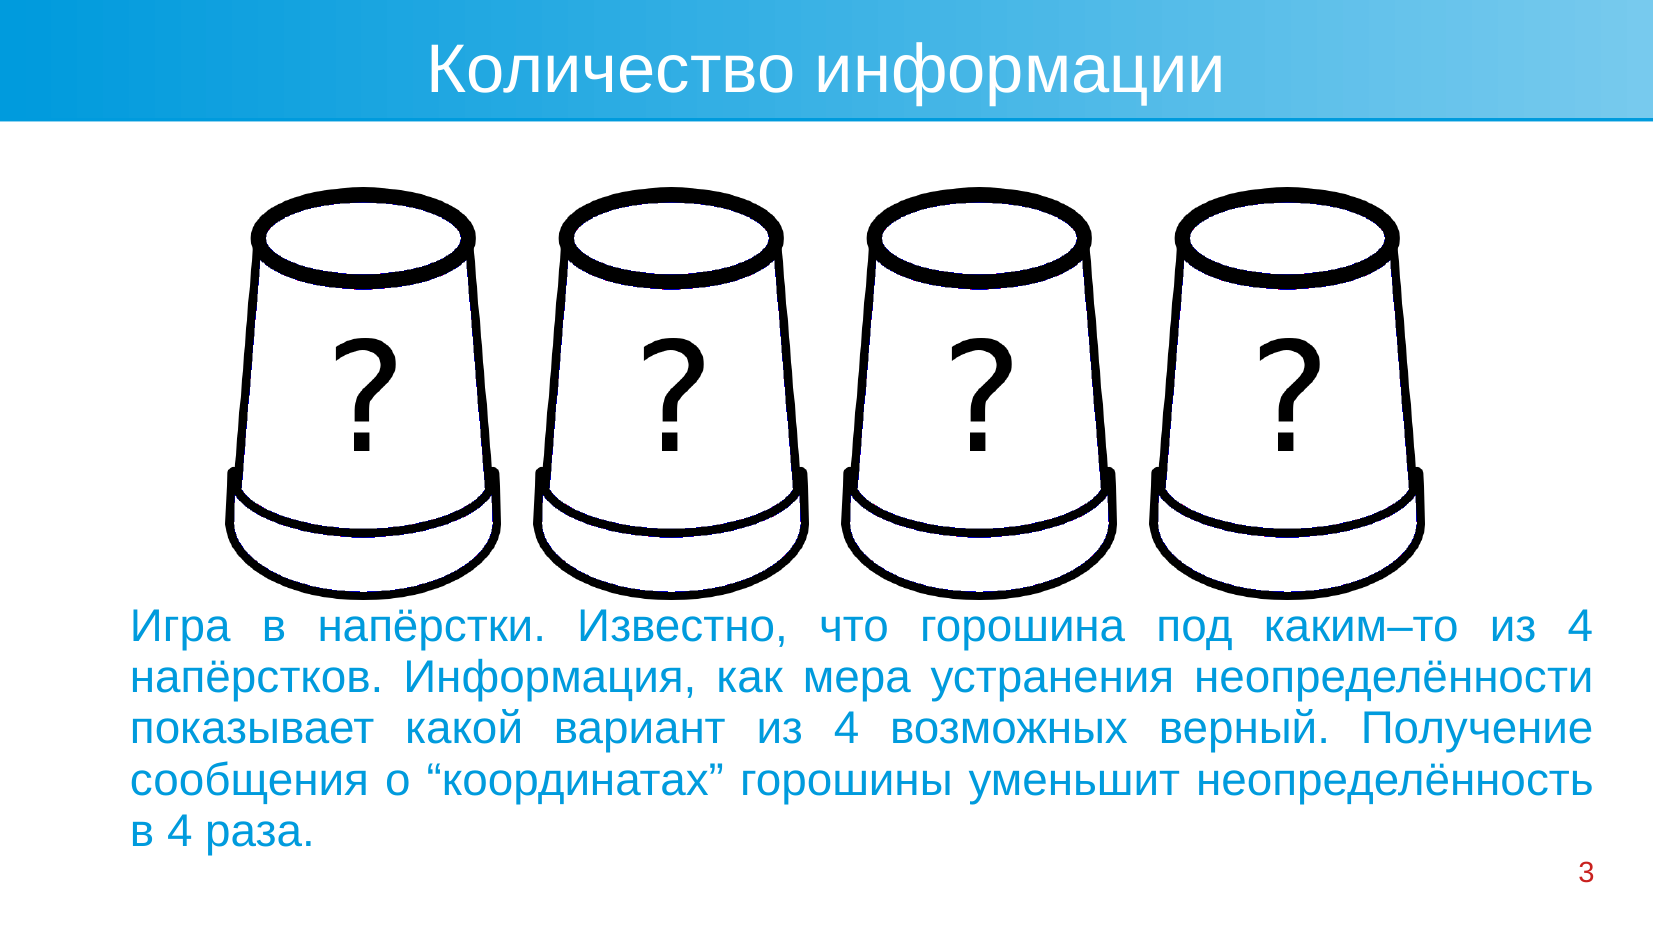

# Количество информации
Игра в напёрстки. Известно, что горошина под каким–то из 4 напёрстков. Информация, как мера устранения неопределённости показывает какой вариант из 4 возможных верный. Получение сообщения о “координатах” горошины уменьшит неопределённость в 4 раза.
3